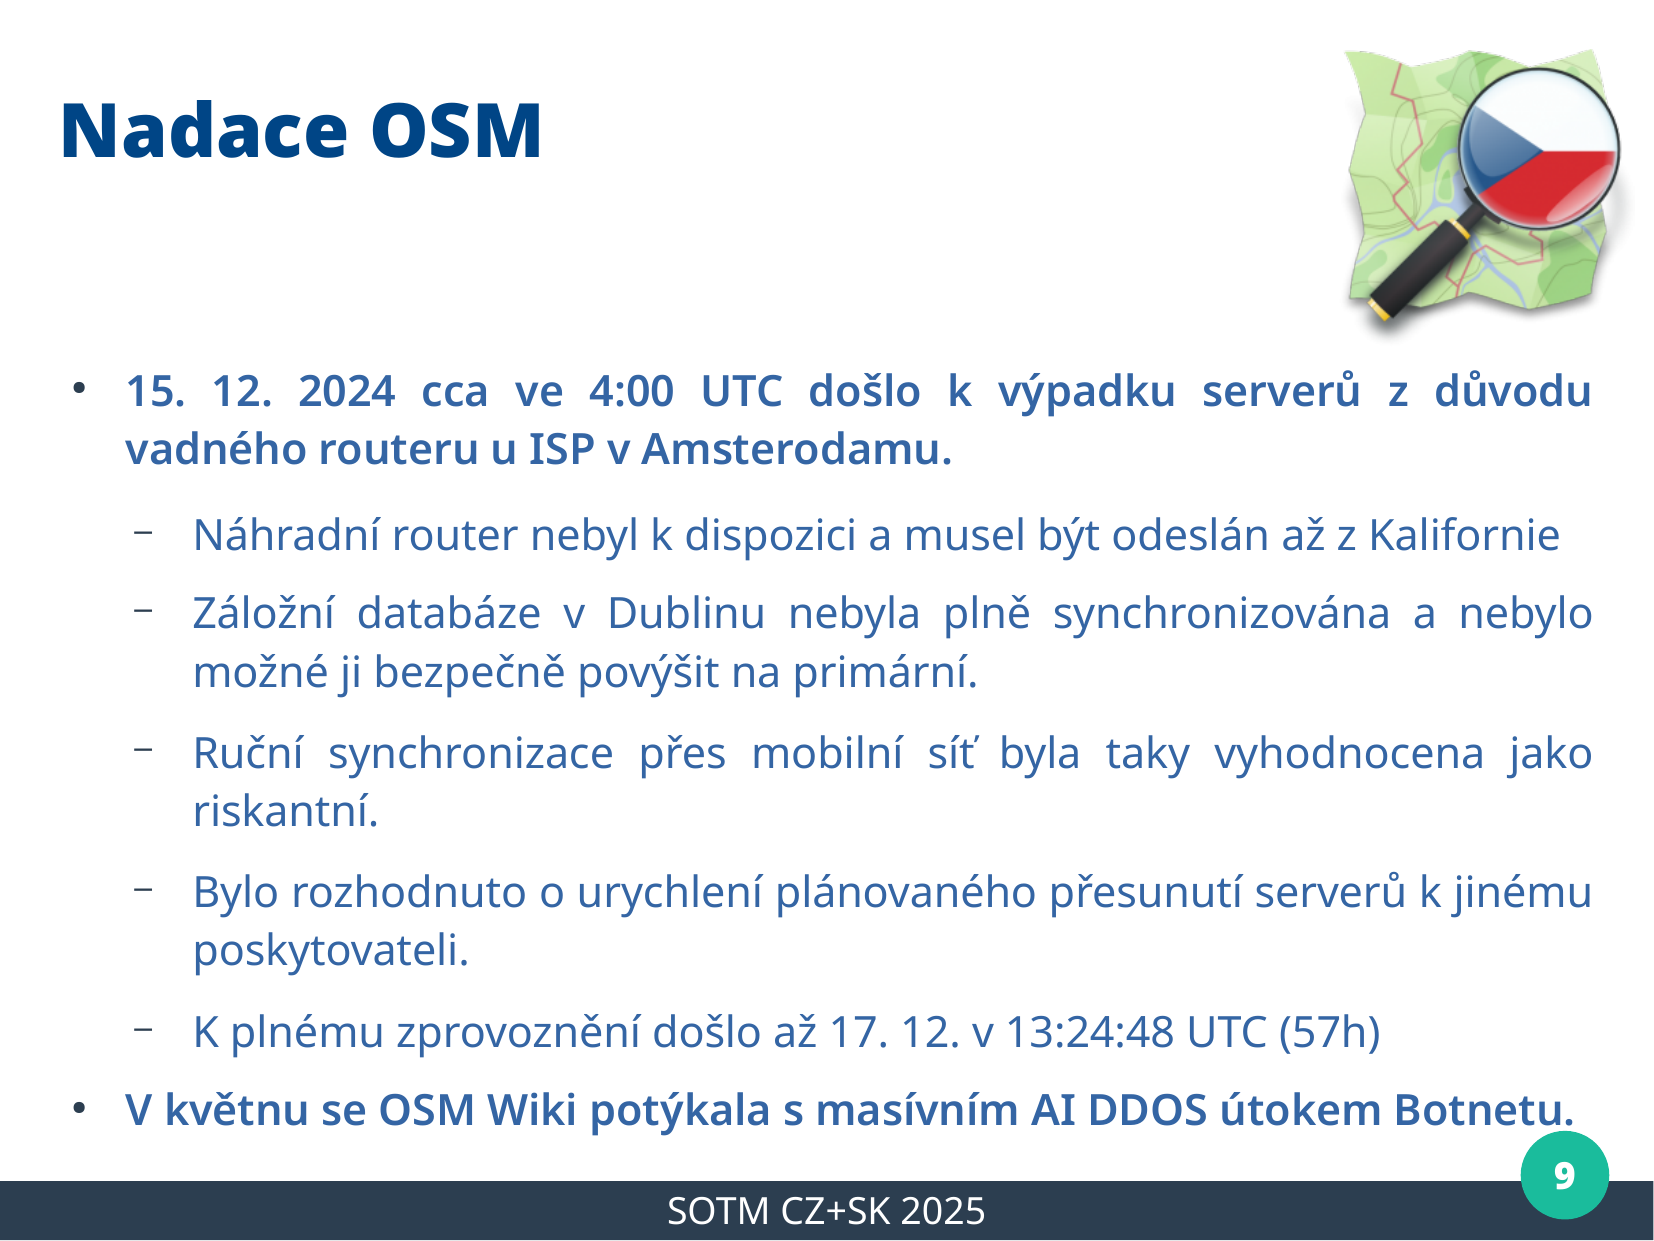

# Nadace OSM
15. 12. 2024 cca ve 4:00 UTC došlo k výpadku serverů z důvodu vadného routeru u ISP v Amsterodamu.
Náhradní router nebyl k dispozici a musel být odeslán až z Kalifornie
Záložní databáze v Dublinu nebyla plně synchronizována a nebylo možné ji bezpečně povýšit na primární.
Ruční synchronizace přes mobilní síť byla taky vyhodnocena jako riskantní.
Bylo rozhodnuto o urychlení plánovaného přesunutí serverů k jinému poskytovateli.
K plnému zprovoznění došlo až 17. 12. v 13:24:48 UTC (57h)
V květnu se OSM Wiki potýkala s masívním AI DDOS útokem Botnetu.
9
SOTM CZ+SK 2025